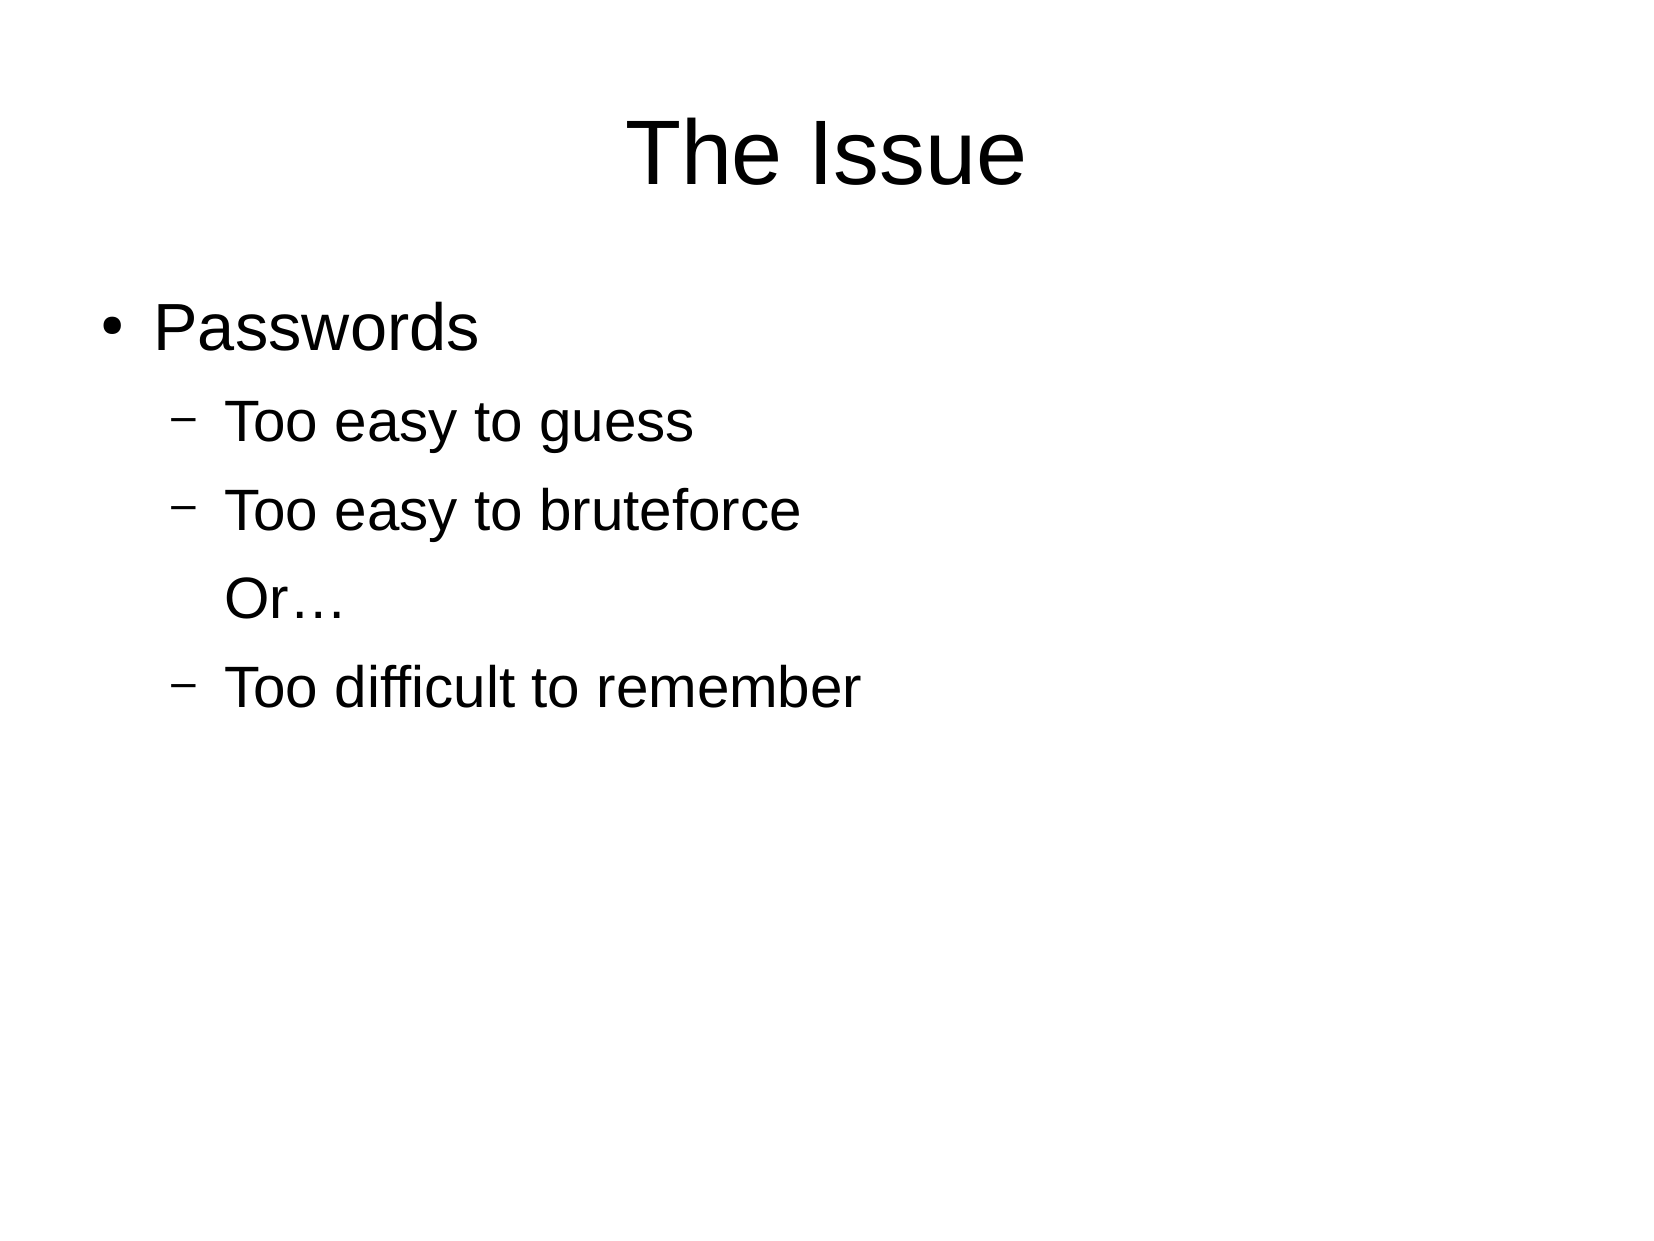

# The Issue
Passwords
Too easy to guess
Too easy to bruteforce
Or…
Too difficult to remember